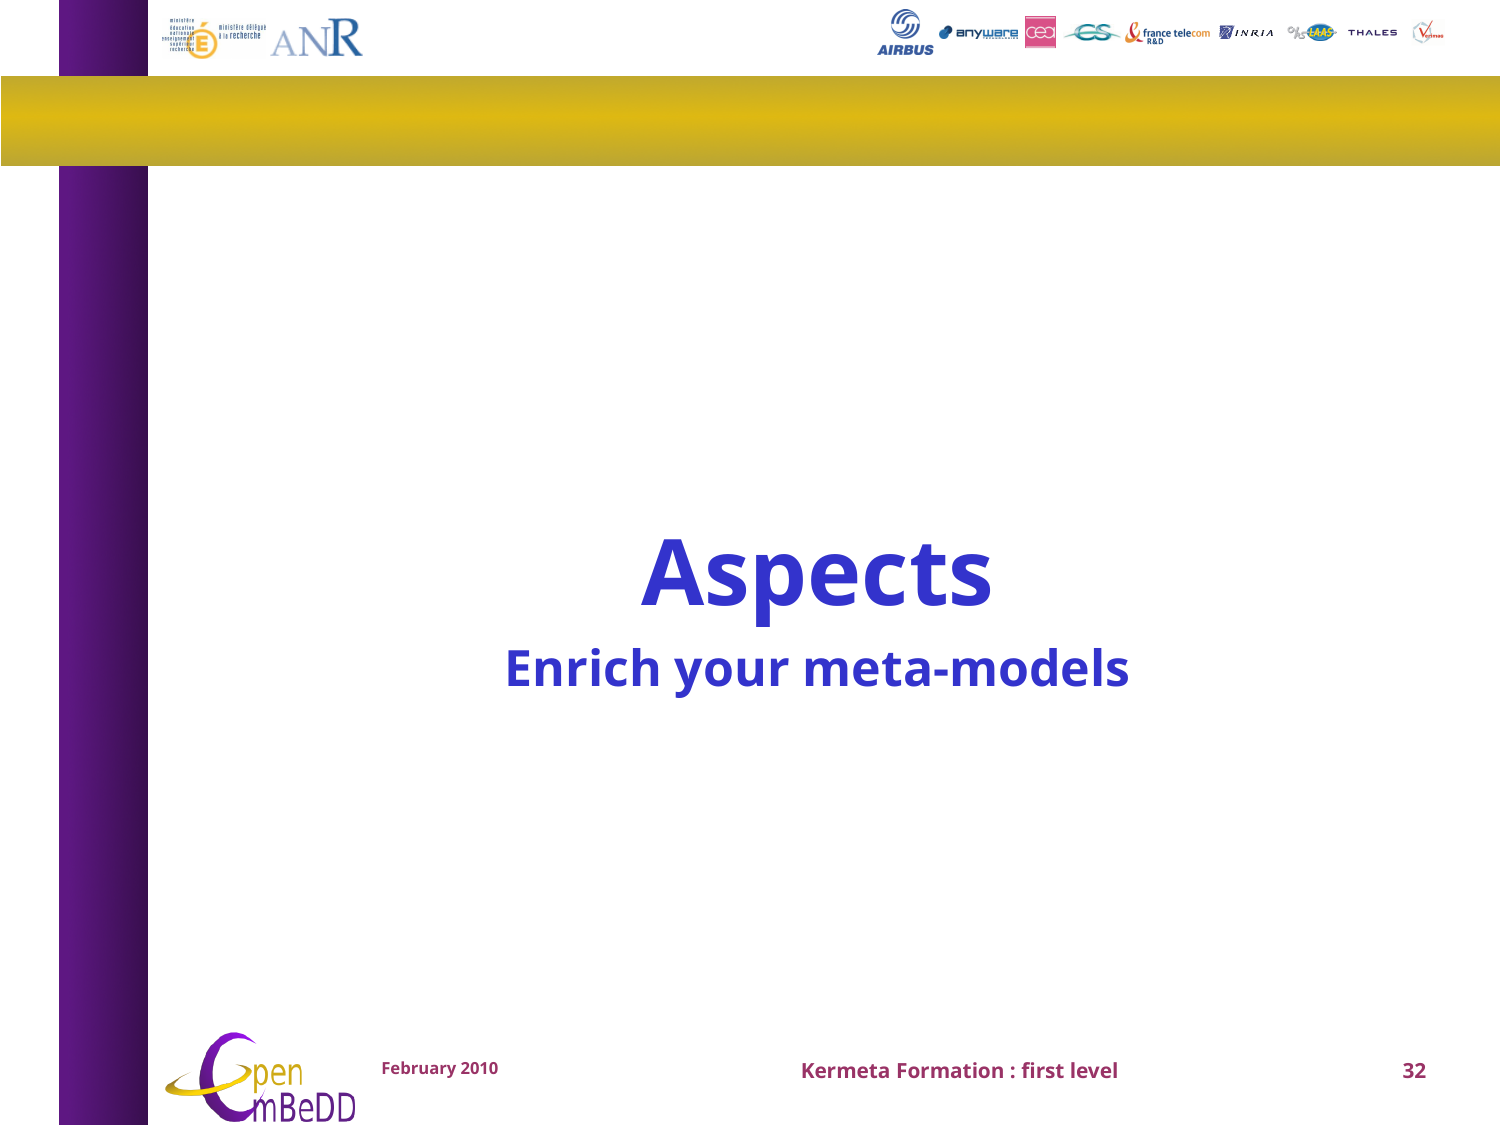

#
Aspects
Enrich your meta-models
Kermeta Formation : first level
February 2010